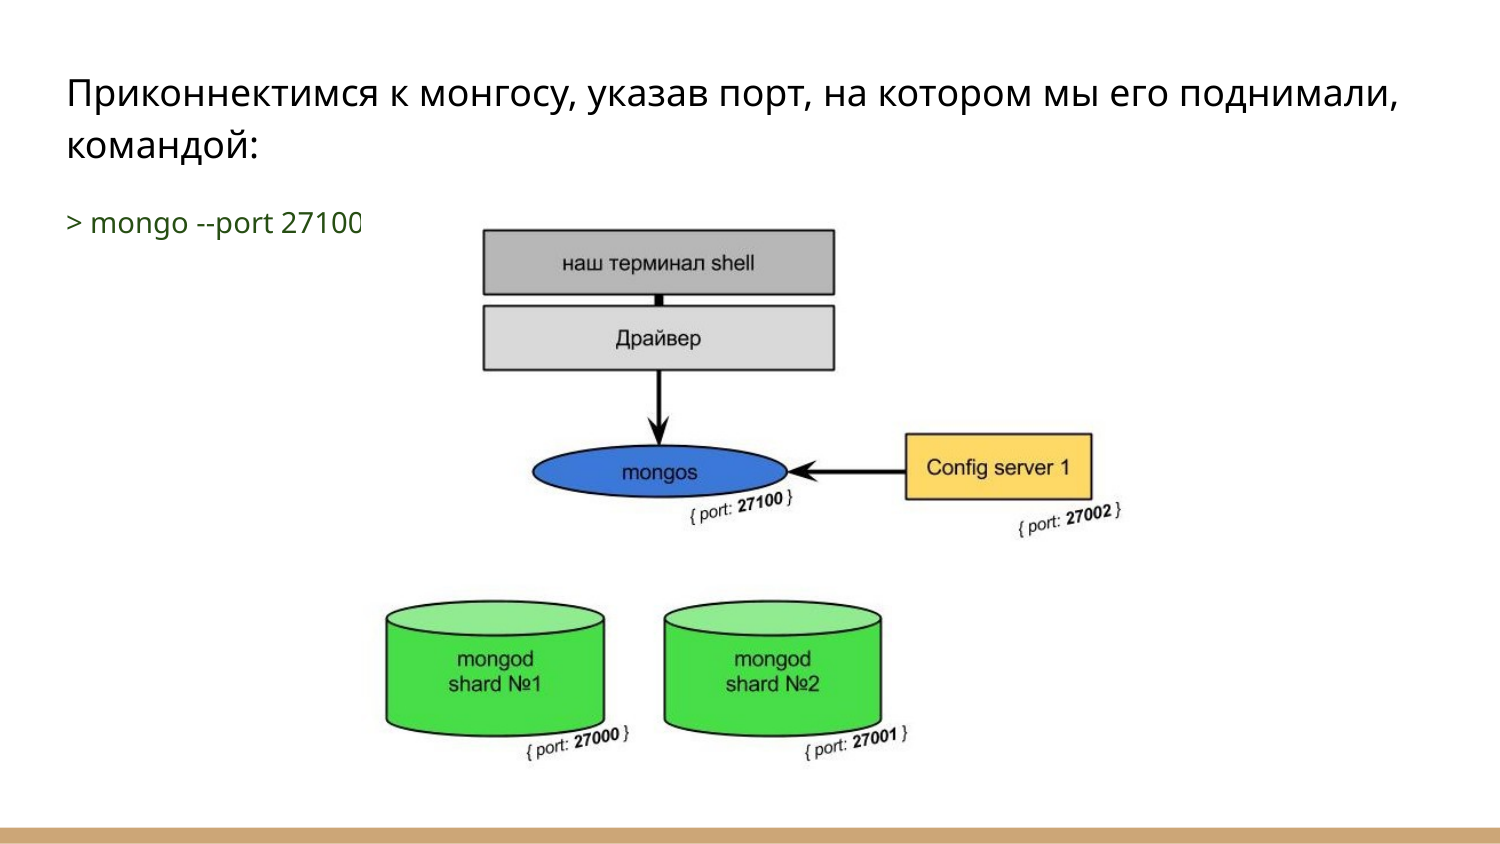

# Приконнектимся к монгосу, указав порт, на котором мы его поднимали, командой:
> mongo --port 27100